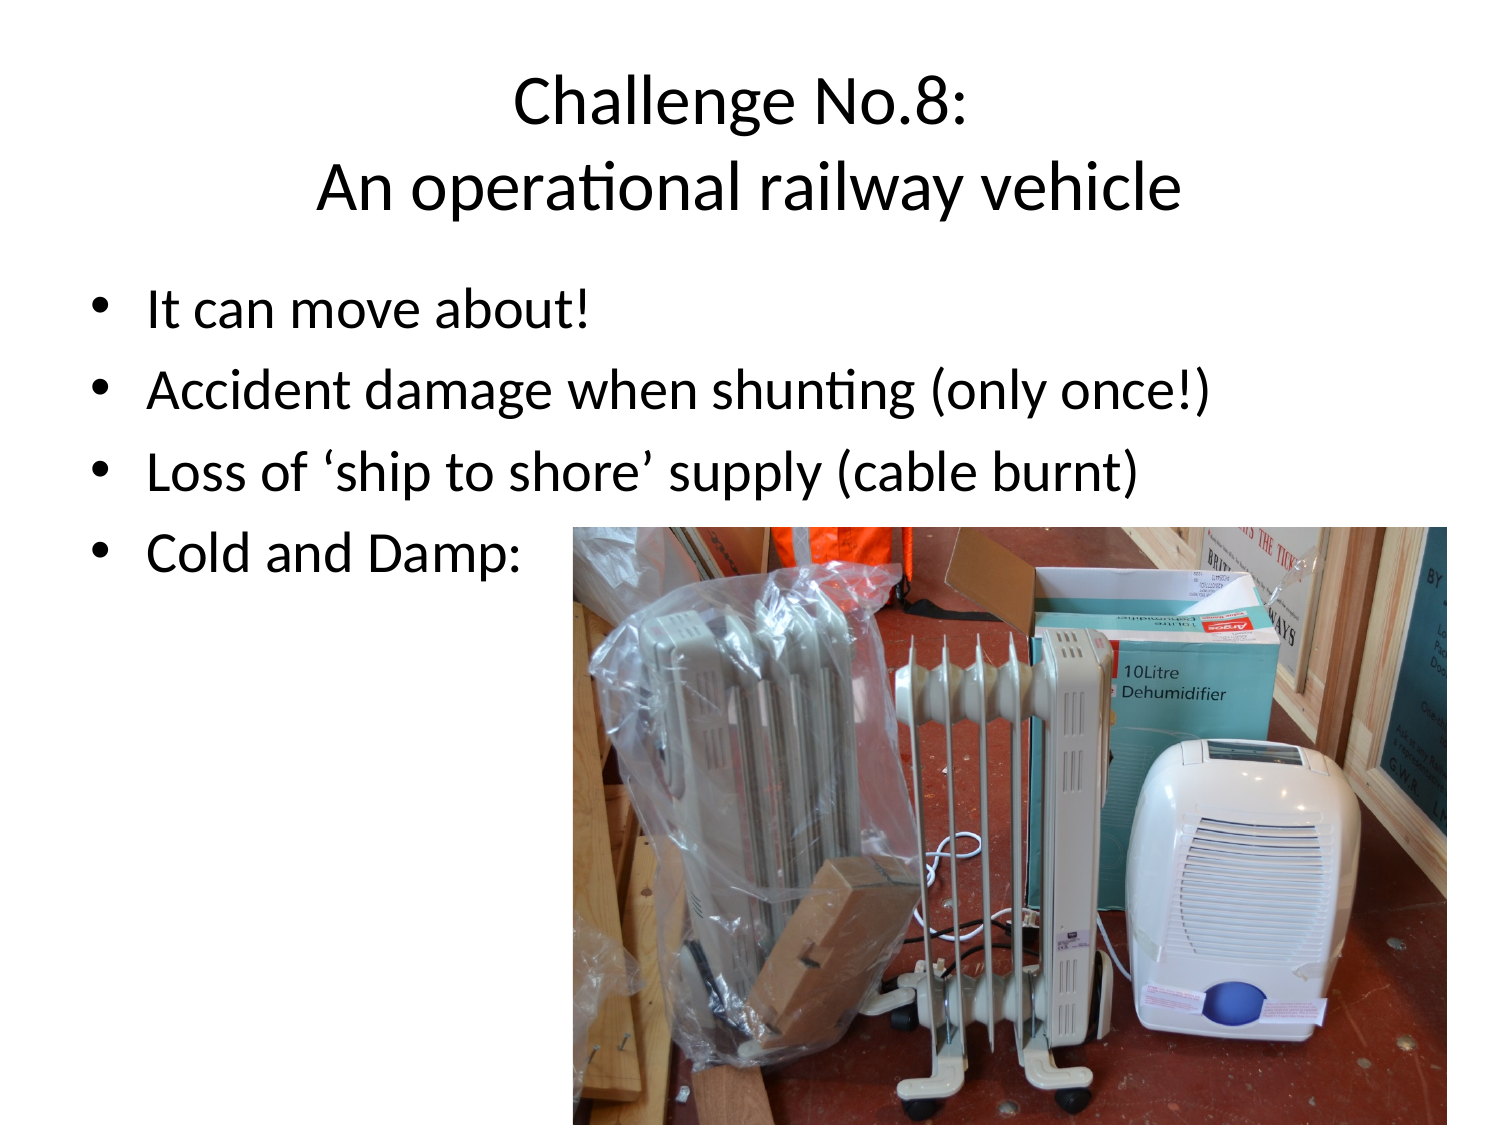

# Challenge No.8: An operational railway vehicle
It can move about!
Accident damage when shunting (only once!)
Loss of ‘ship to shore’ supply (cable burnt)
Cold and Damp: